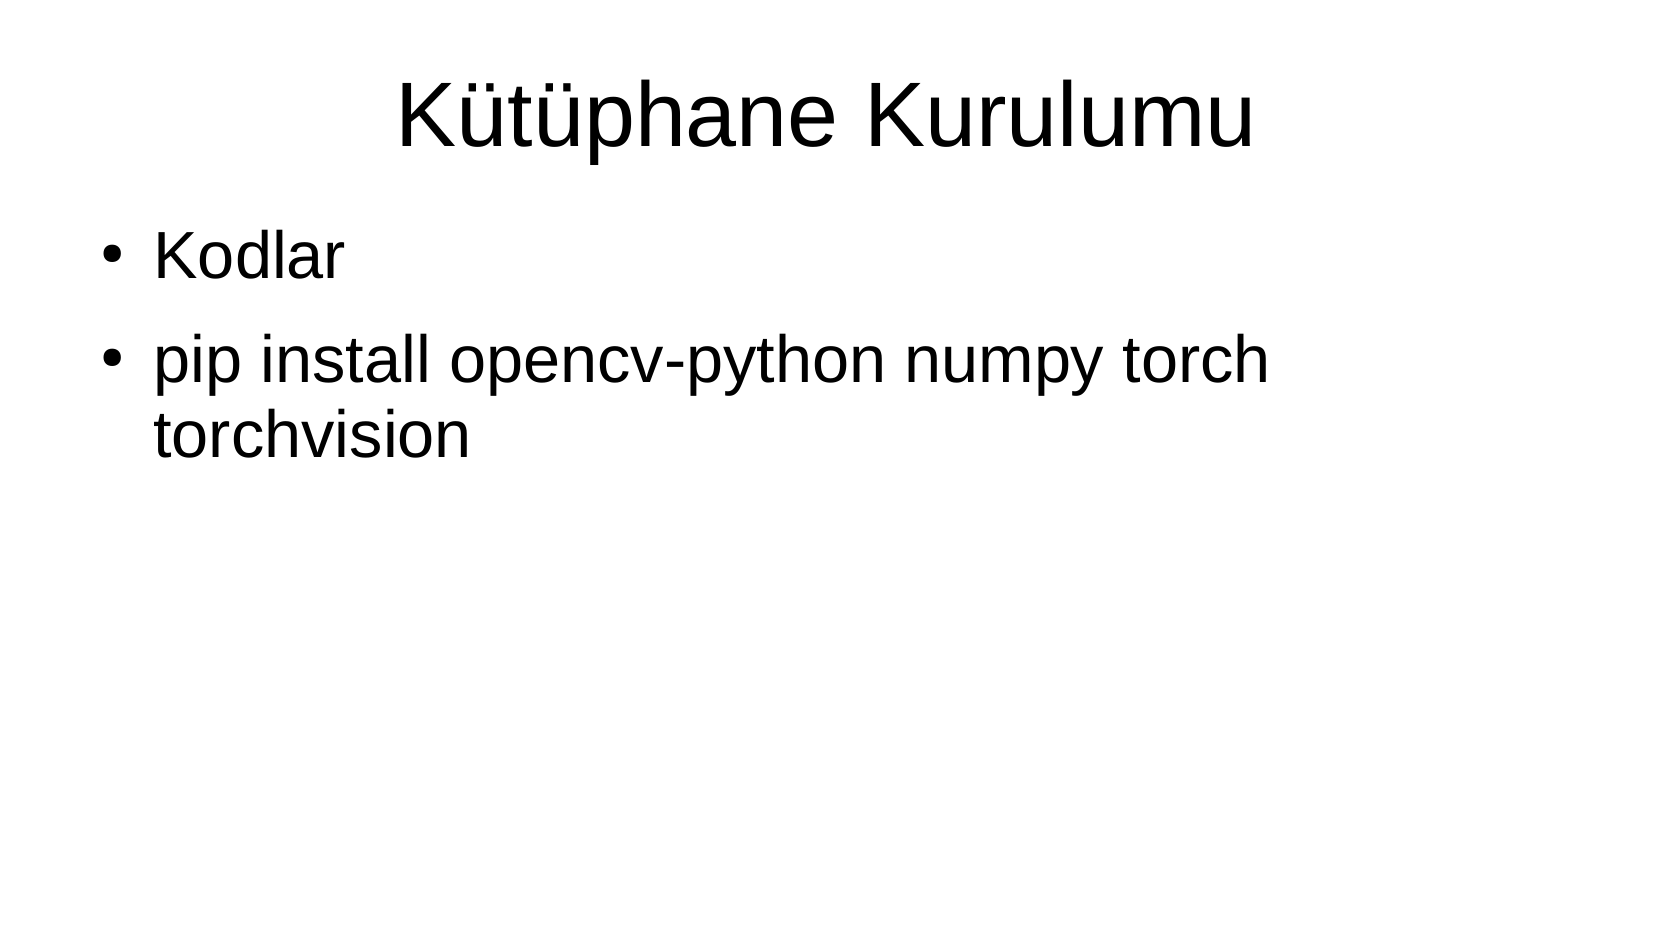

# Kütüphane Kurulumu
Kodlar
pip install opencv-python numpy torch torchvision